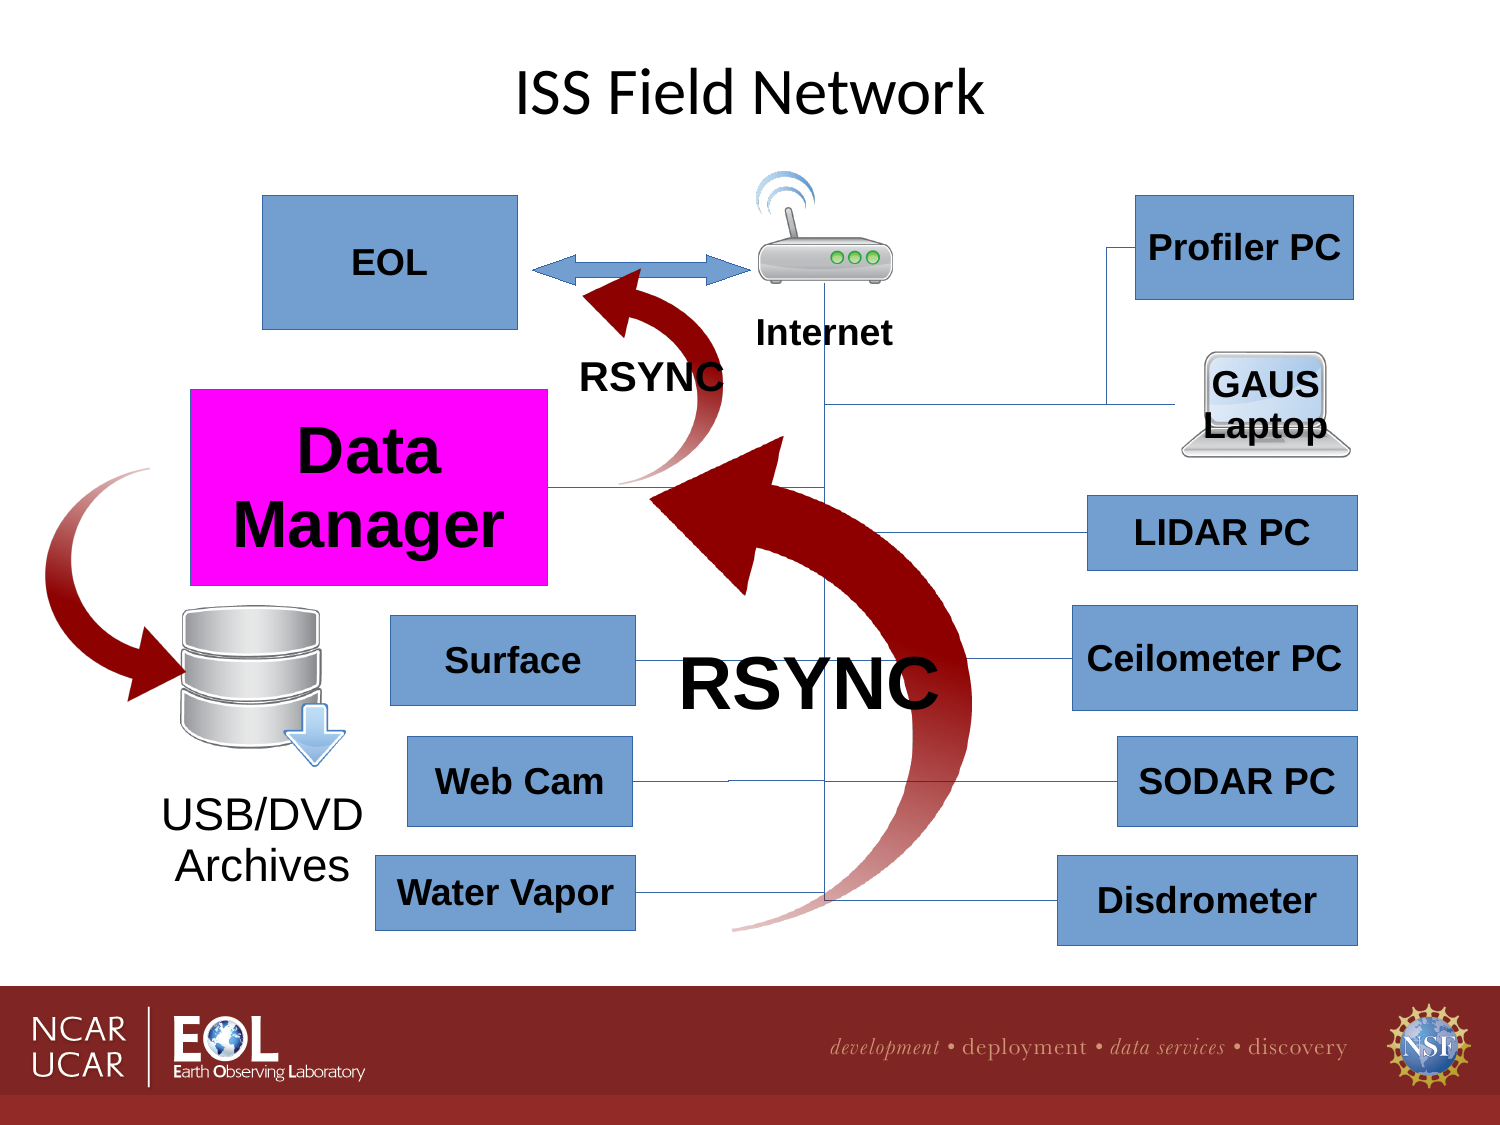

# ISS Field Network
EOL
Profiler PC
RSYNC
GAUS
Laptop
Data
Manager
RSYNC
LIDAR PC
USB/DVD
Archives
Ceilometer PC
Surface
Web Cam
SODAR PC
Water Vapor
Disdrometer